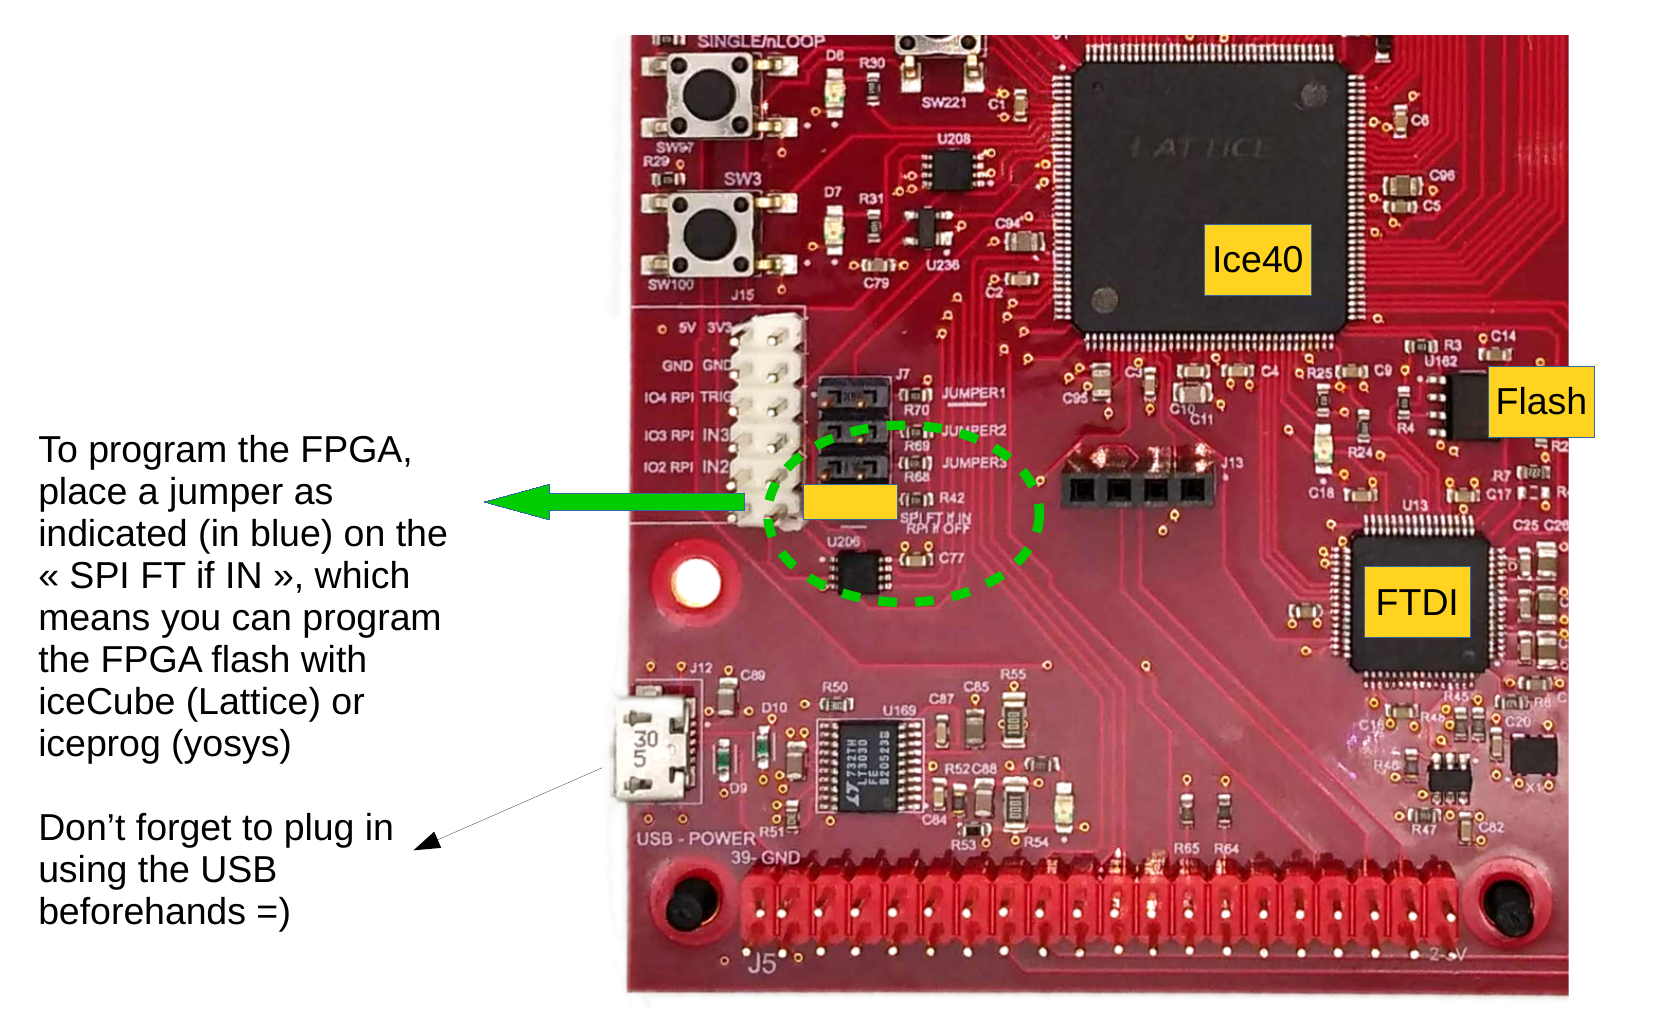

Ice40
Flash
To program the FPGA,
place a jumper as indicated (in blue) on the « SPI FT if IN », which means you can program the FPGA flash with iceCube (Lattice) or iceprog (yosys)
Don’t forget to plug in using the USB beforehands =)
FTDI